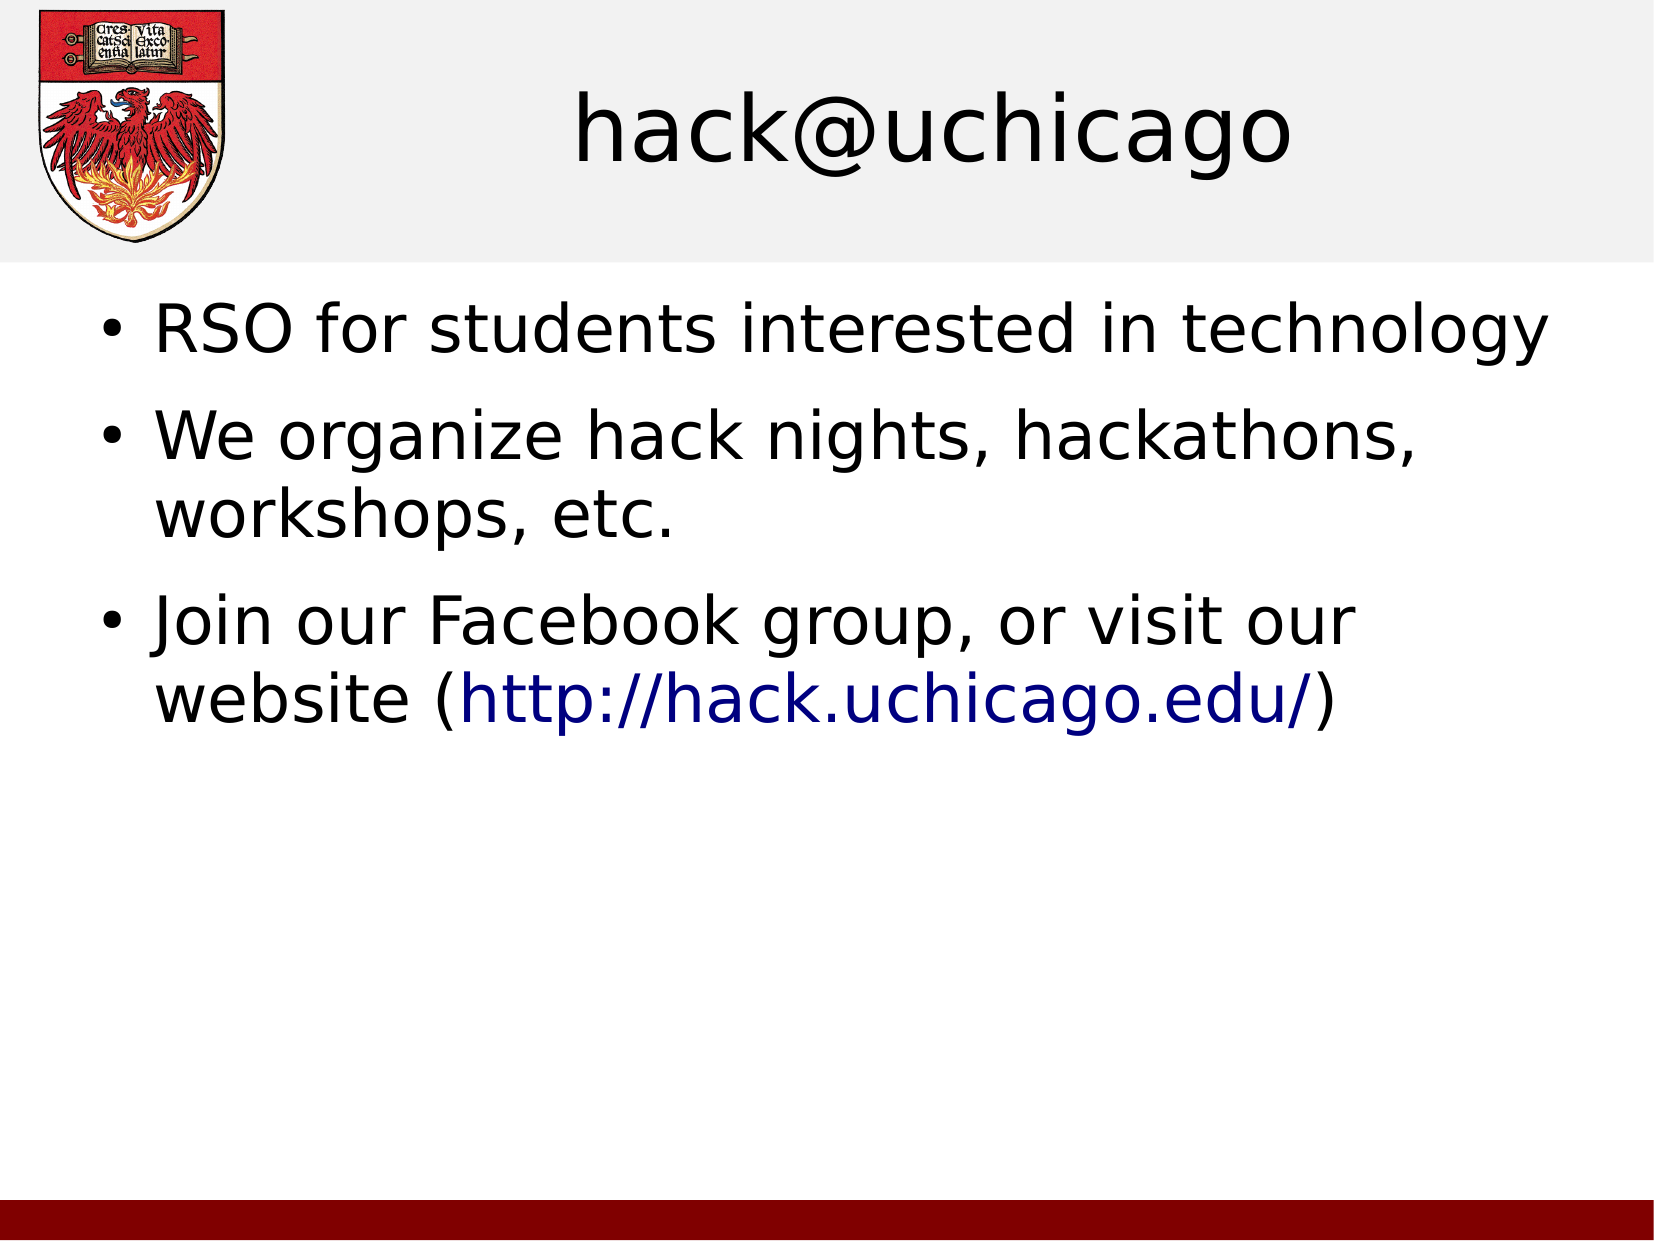

# hack@uchicago
RSO for students interested in technology
We organize hack nights, hackathons, workshops, etc.
Join our Facebook group, or visit our website (http://hack.uchicago.edu/)